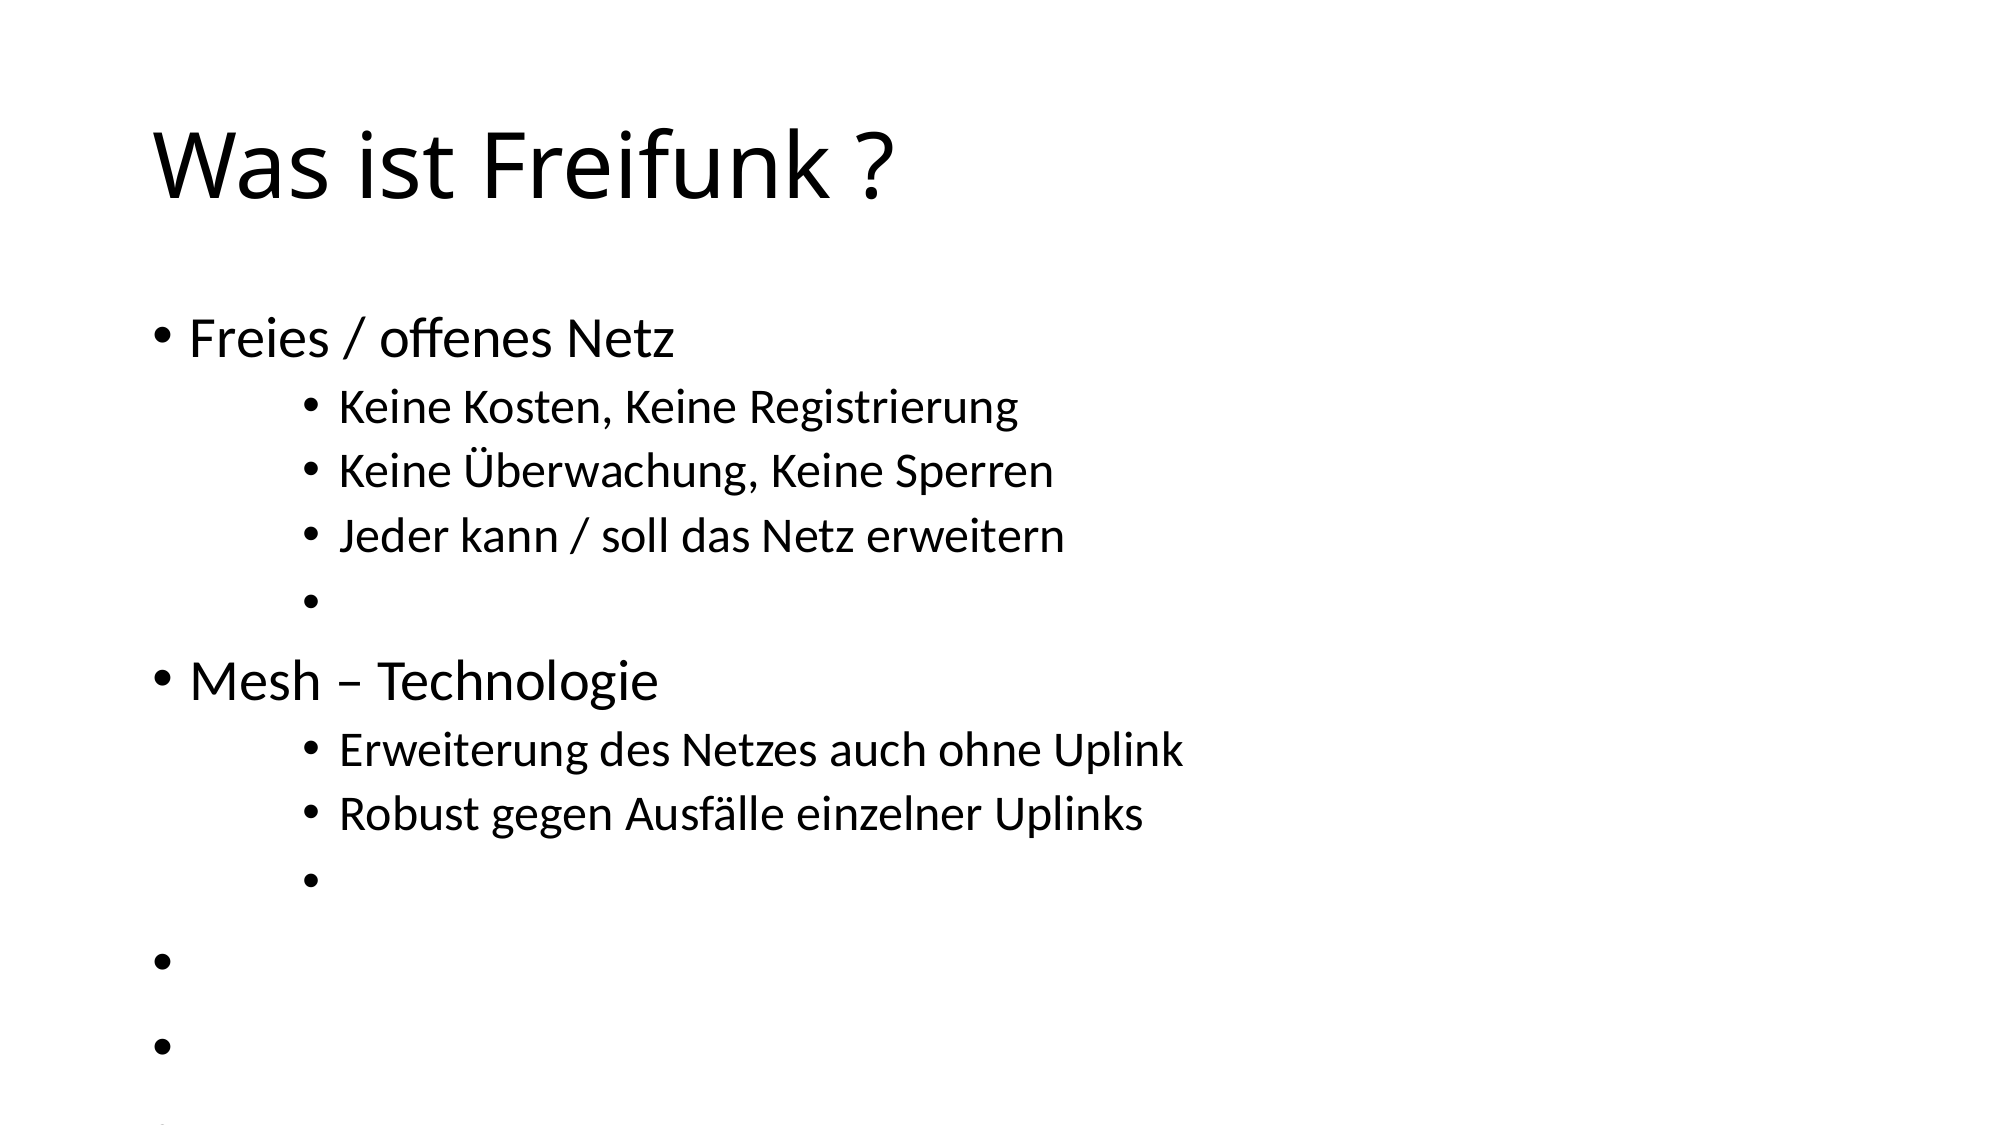

# Was ist Freifunk ?
Freies / offenes Netz
Keine Kosten, Keine Registrierung
Keine Überwachung, Keine Sperren
Jeder kann / soll das Netz erweitern
Mesh – Technologie
Erweiterung des Netzes auch ohne Uplink
Robust gegen Ausfälle einzelner Uplinks